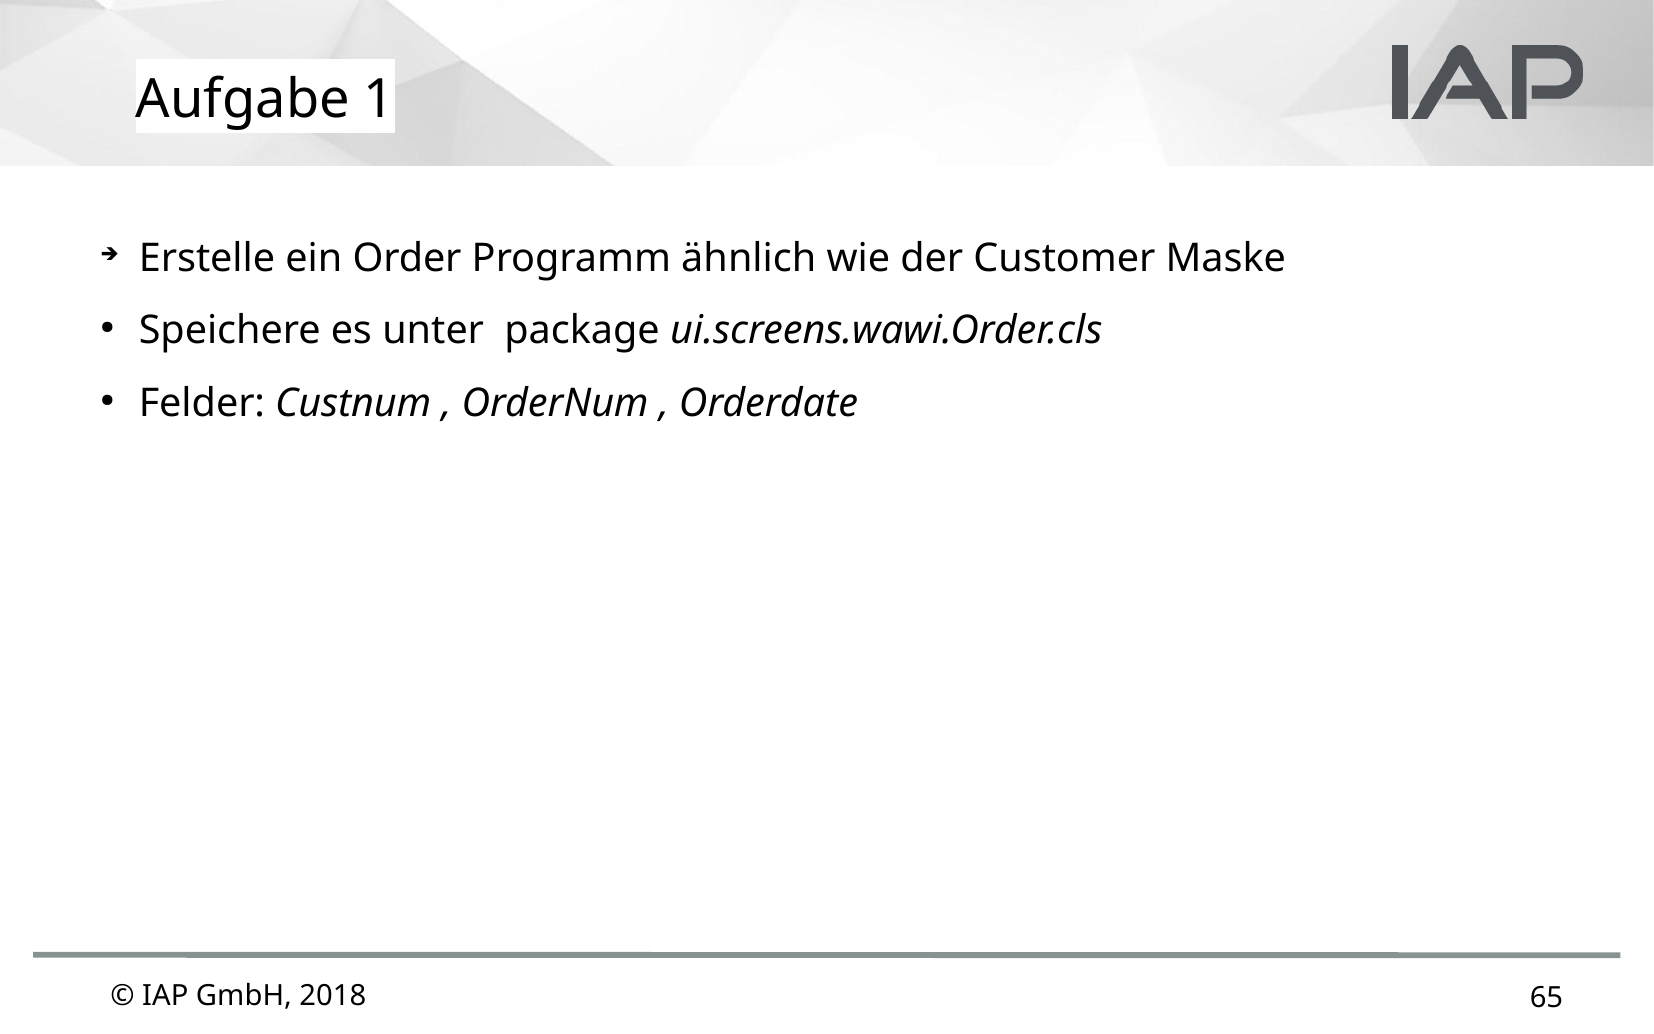

# Aufgabe 1
Erstelle ein Order Programm ähnlich wie der Customer Maske
Speichere es unter package ui.screens.wawi.Order.cls
Felder: Custnum , OrderNum , Orderdate
© IAP GmbH, 2018
65